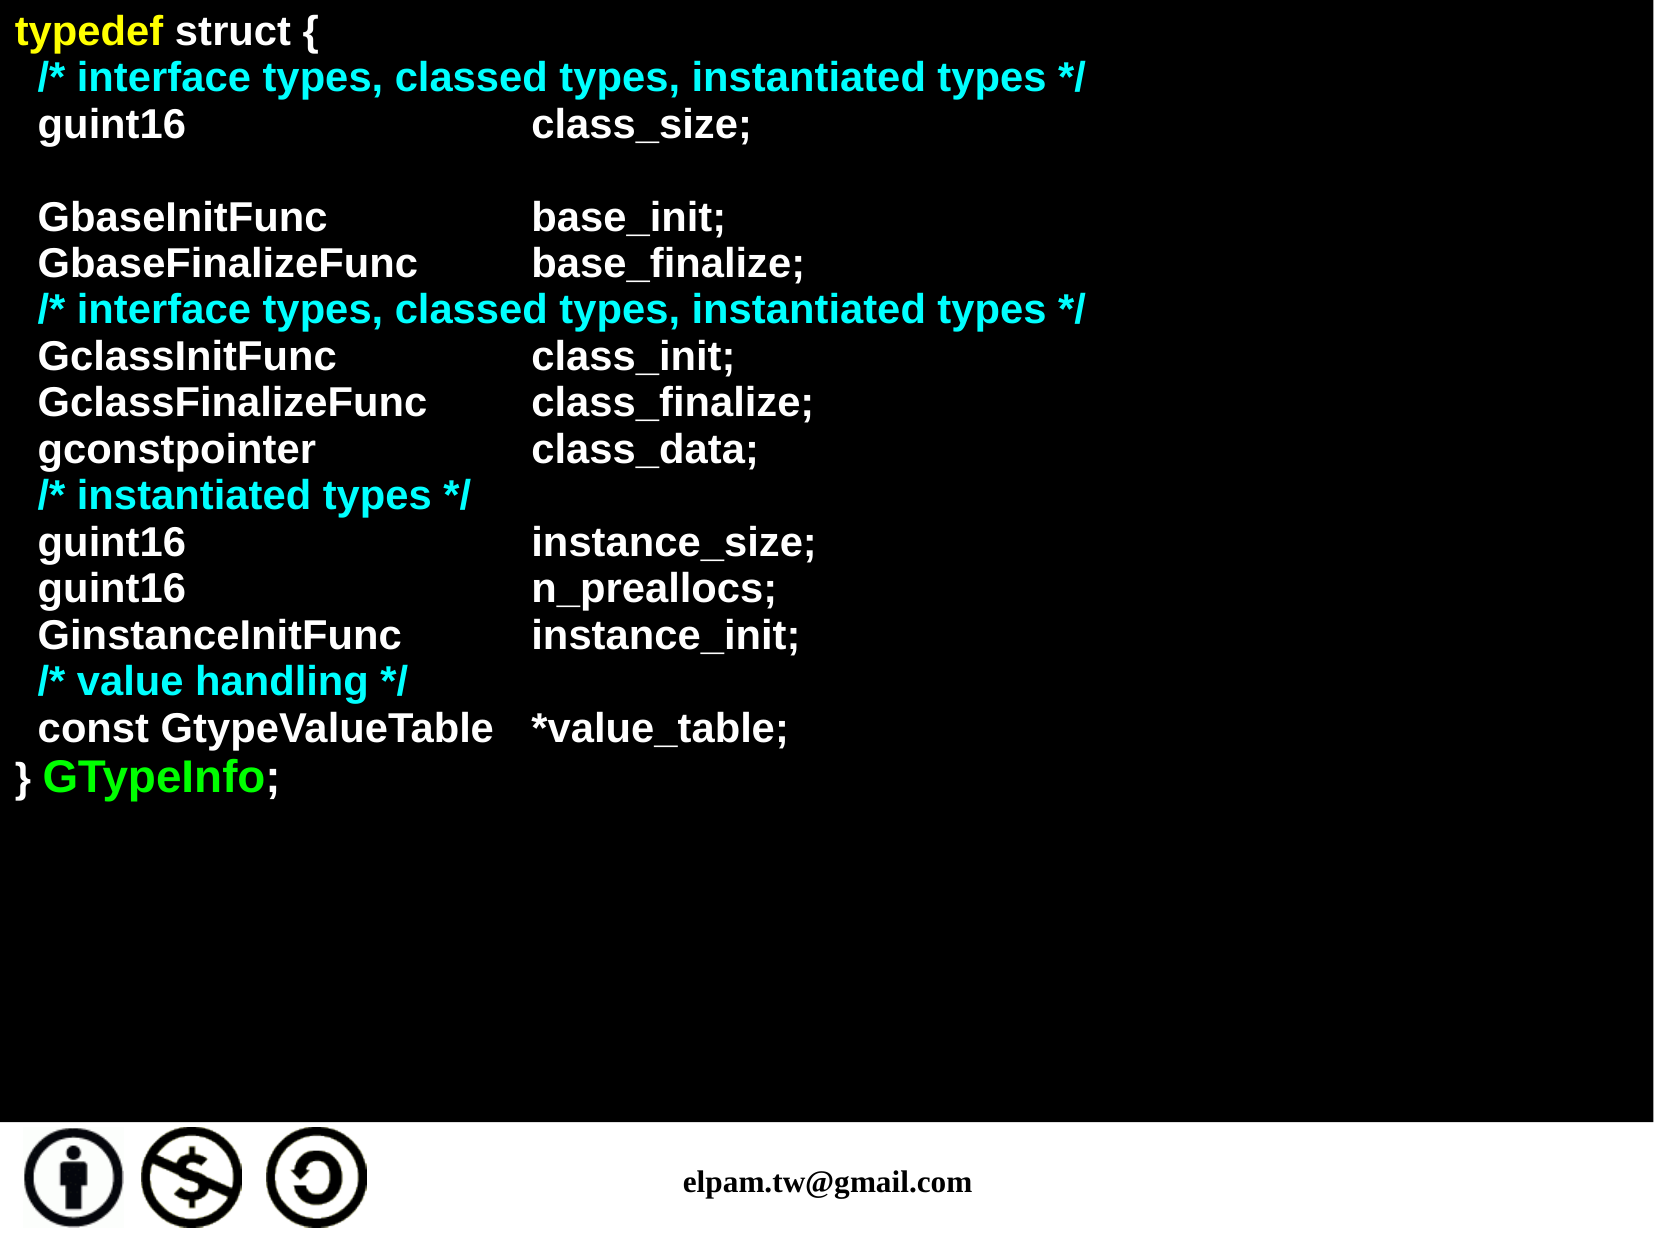

typedef struct {
 /* interface types, classed types, instantiated types */
 guint16					class_size;
 GbaseInitFunc			base_init;
 GbaseFinalizeFunc		base_finalize;
 /* interface types, classed types, instantiated types */
 GclassInitFunc			class_init;
 GclassFinalizeFunc		class_finalize;
 gconstpointer			class_data;
 /* instantiated types */
 guint16					instance_size;
 guint16					n_preallocs;
 GinstanceInitFunc		instance_init;
 /* value handling */
 const GtypeValueTable	*value_table;
} GTypeInfo;
#